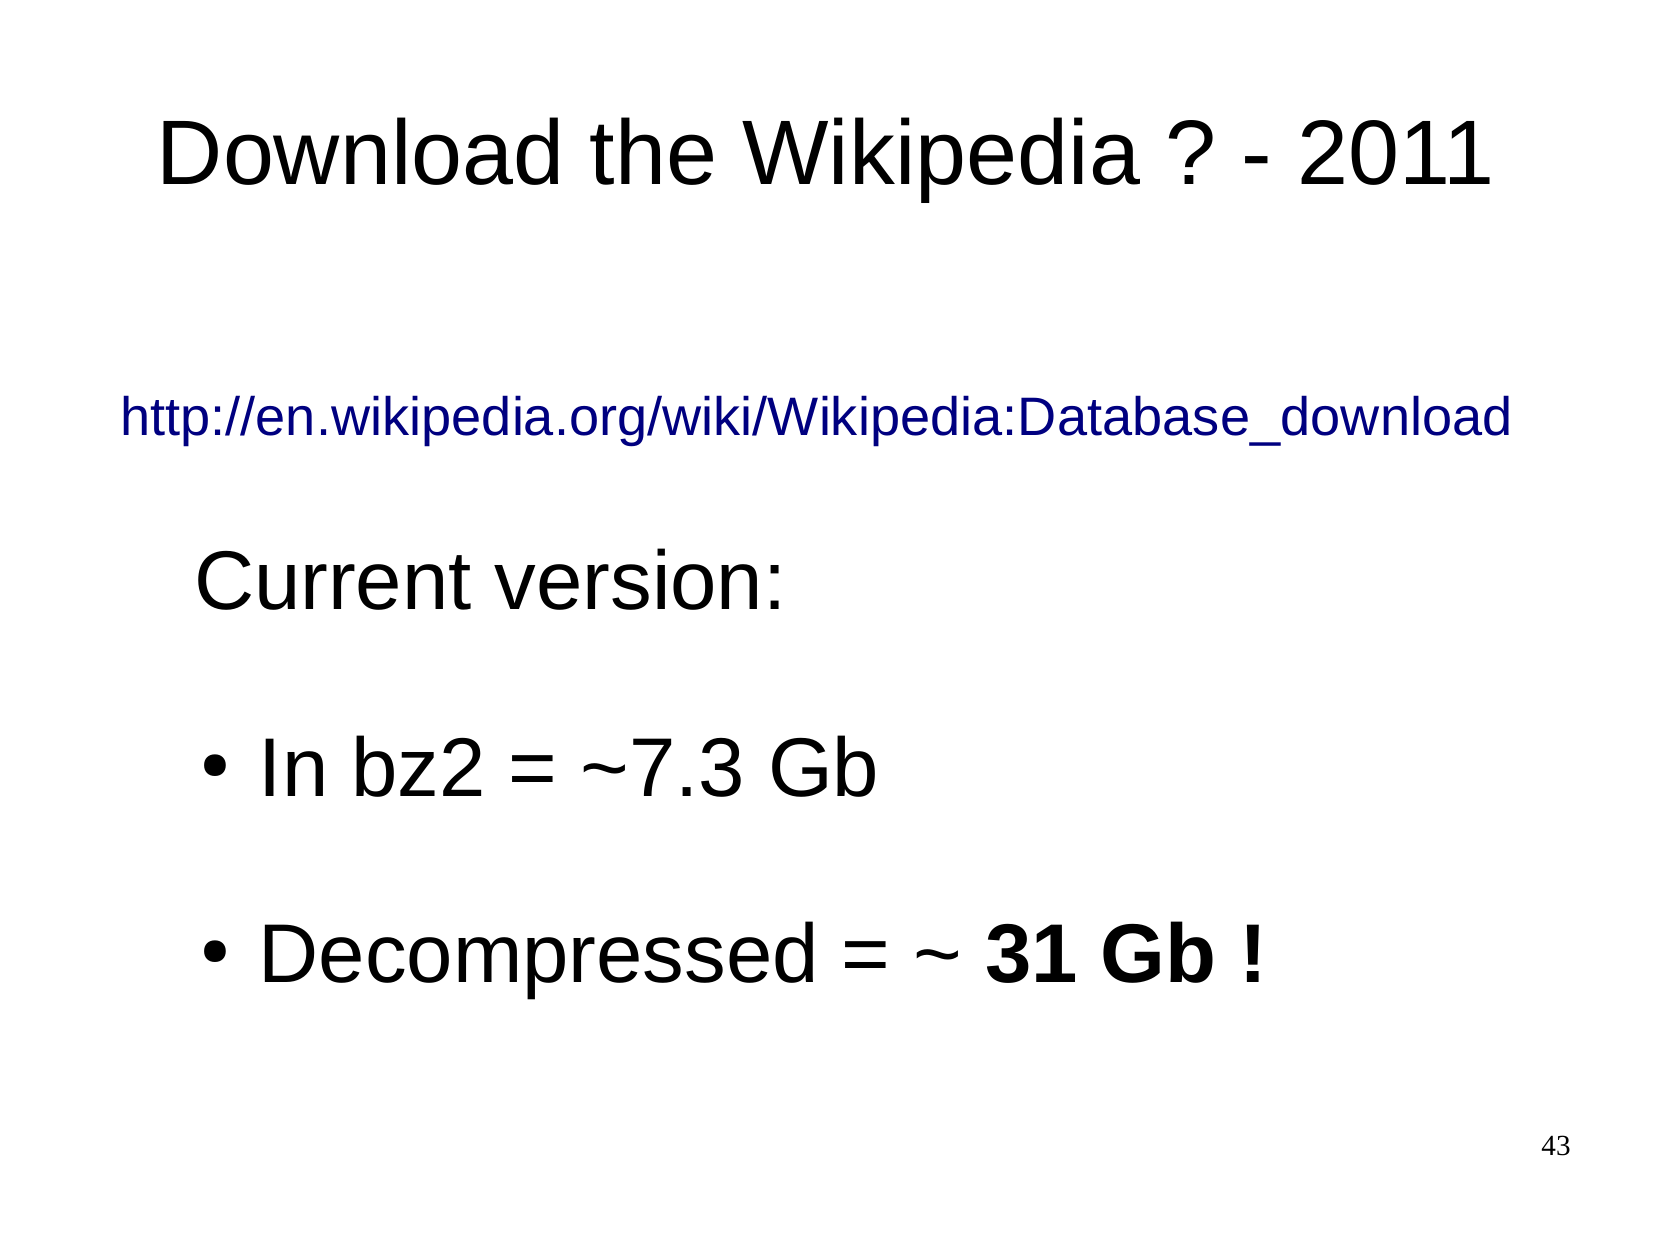

# Download the Wikipedia ? - 2011
http://en.wikipedia.org/wiki/Wikipedia:Database_download
Current version:
 In bz2 = ~7.3 Gb
 Decompressed = ~ 31 Gb !
43